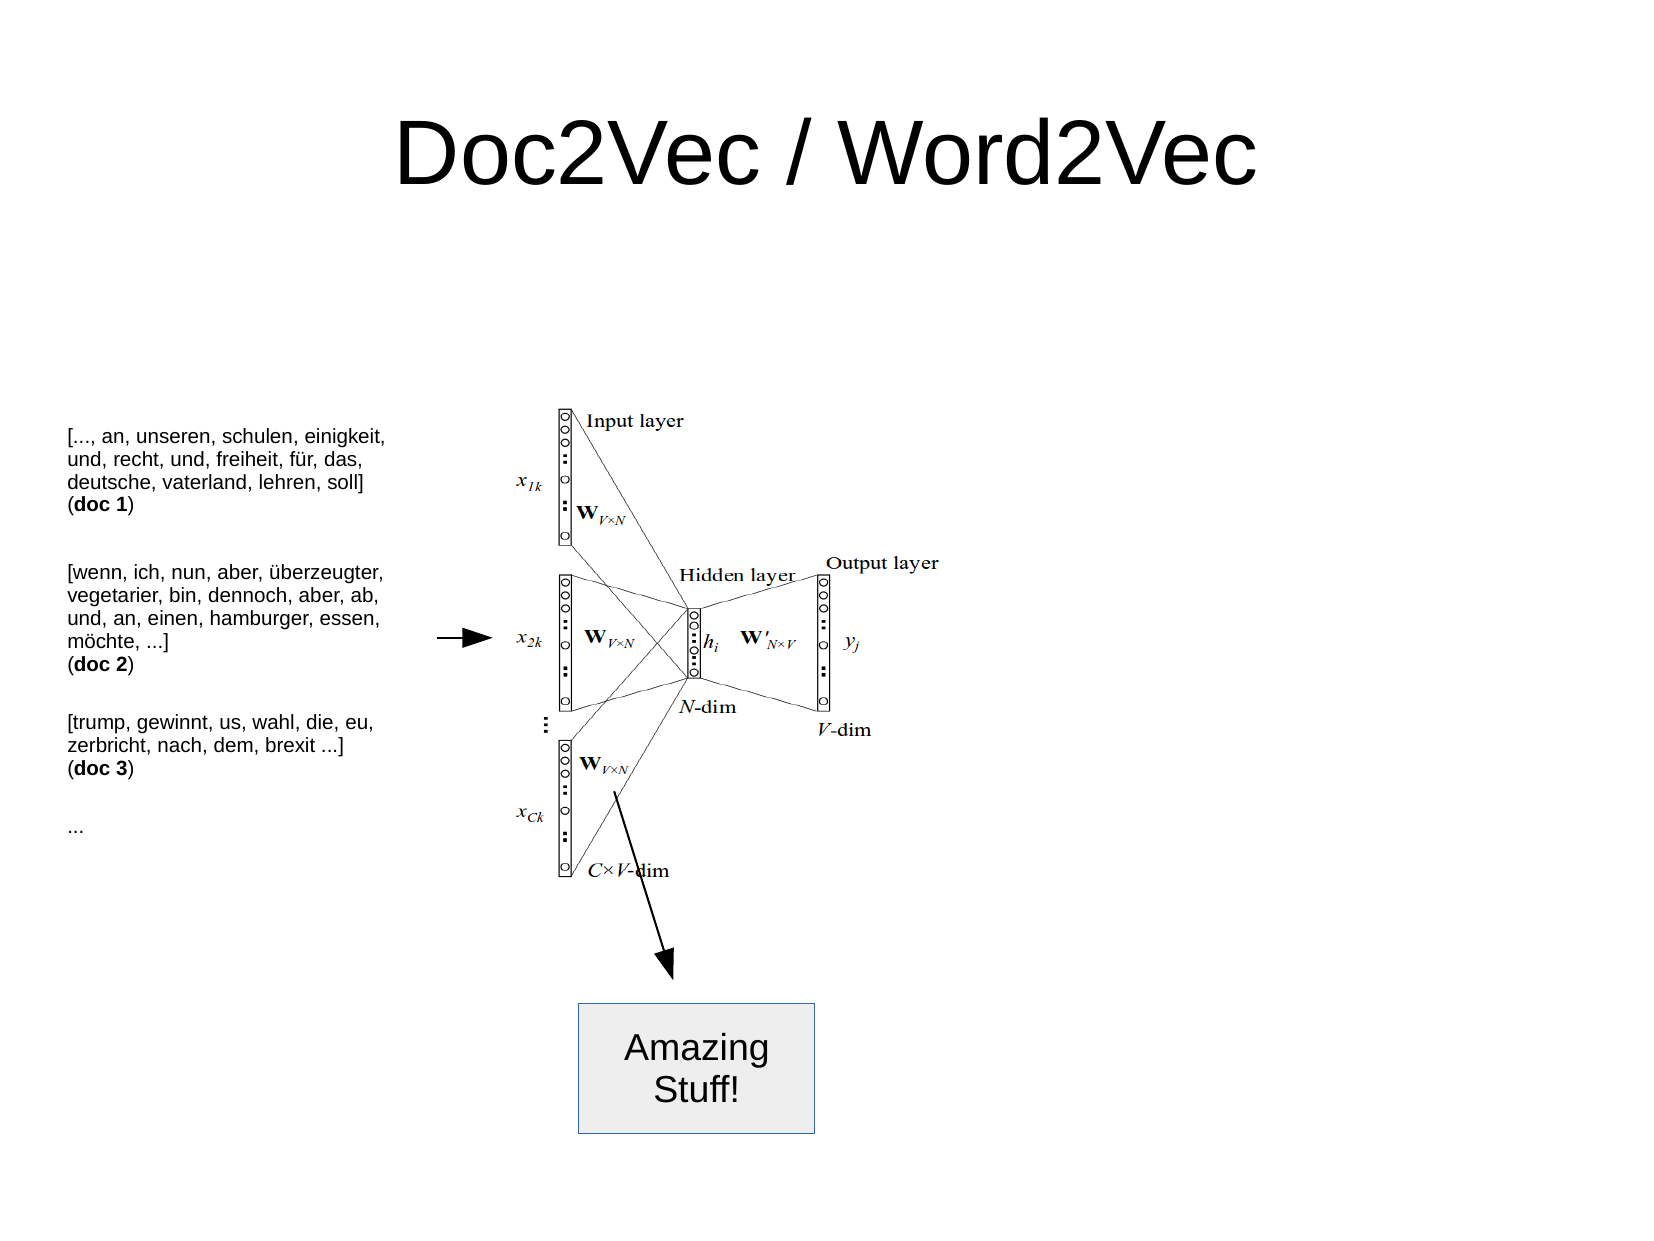

# Doc2Vec / Word2Vec
[..., an, unseren, schulen, einigkeit, und, recht, und, freiheit, für, das, deutsche, vaterland, lehren, soll]
(doc 1)
[wenn, ich, nun, aber, überzeugter, vegetarier, bin, dennoch, aber, ab, und, an, einen, hamburger, essen, möchte, ...]
(doc 2)
[trump, gewinnt, us, wahl, die, eu, zerbricht, nach, dem, brexit ...]
(doc 3)
...
Amazing
Stuff!